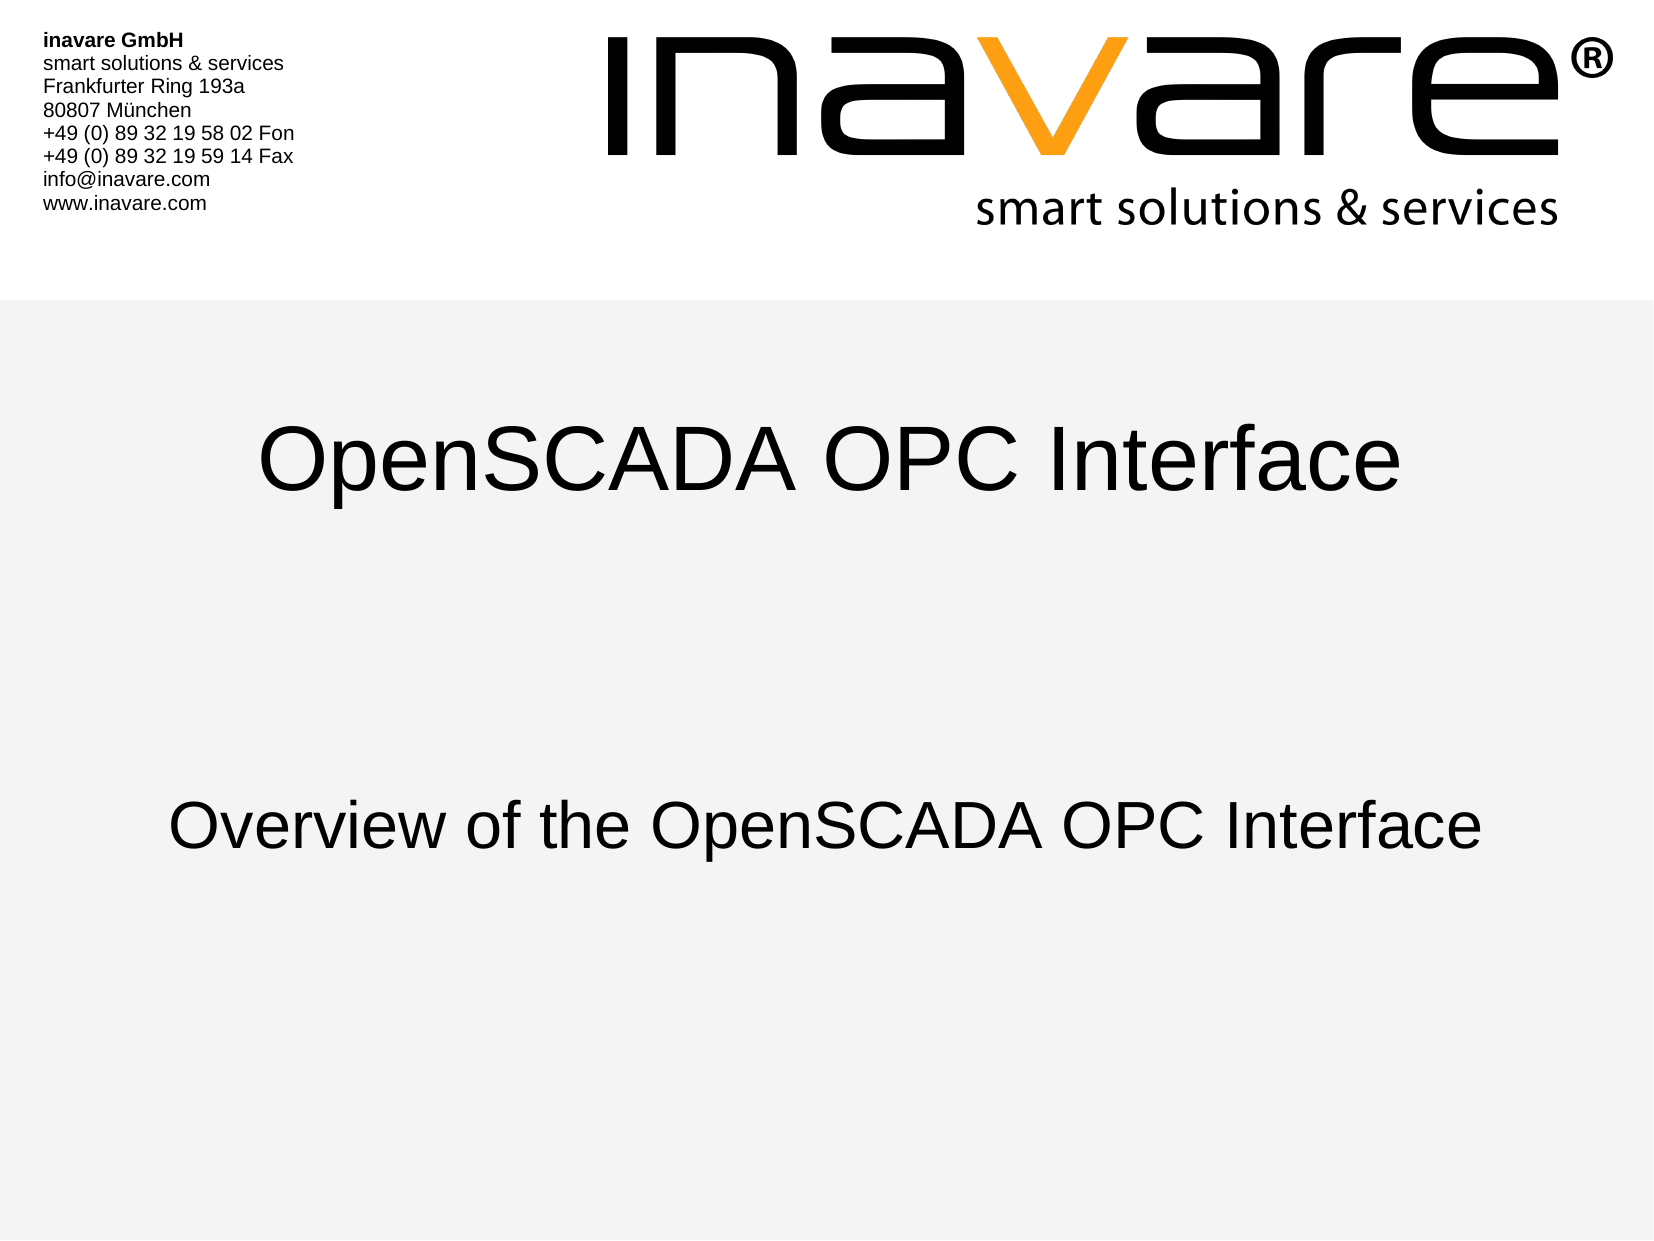

# OpenSCADA OPC Interface
Overview of the OpenSCADA OPC Interface